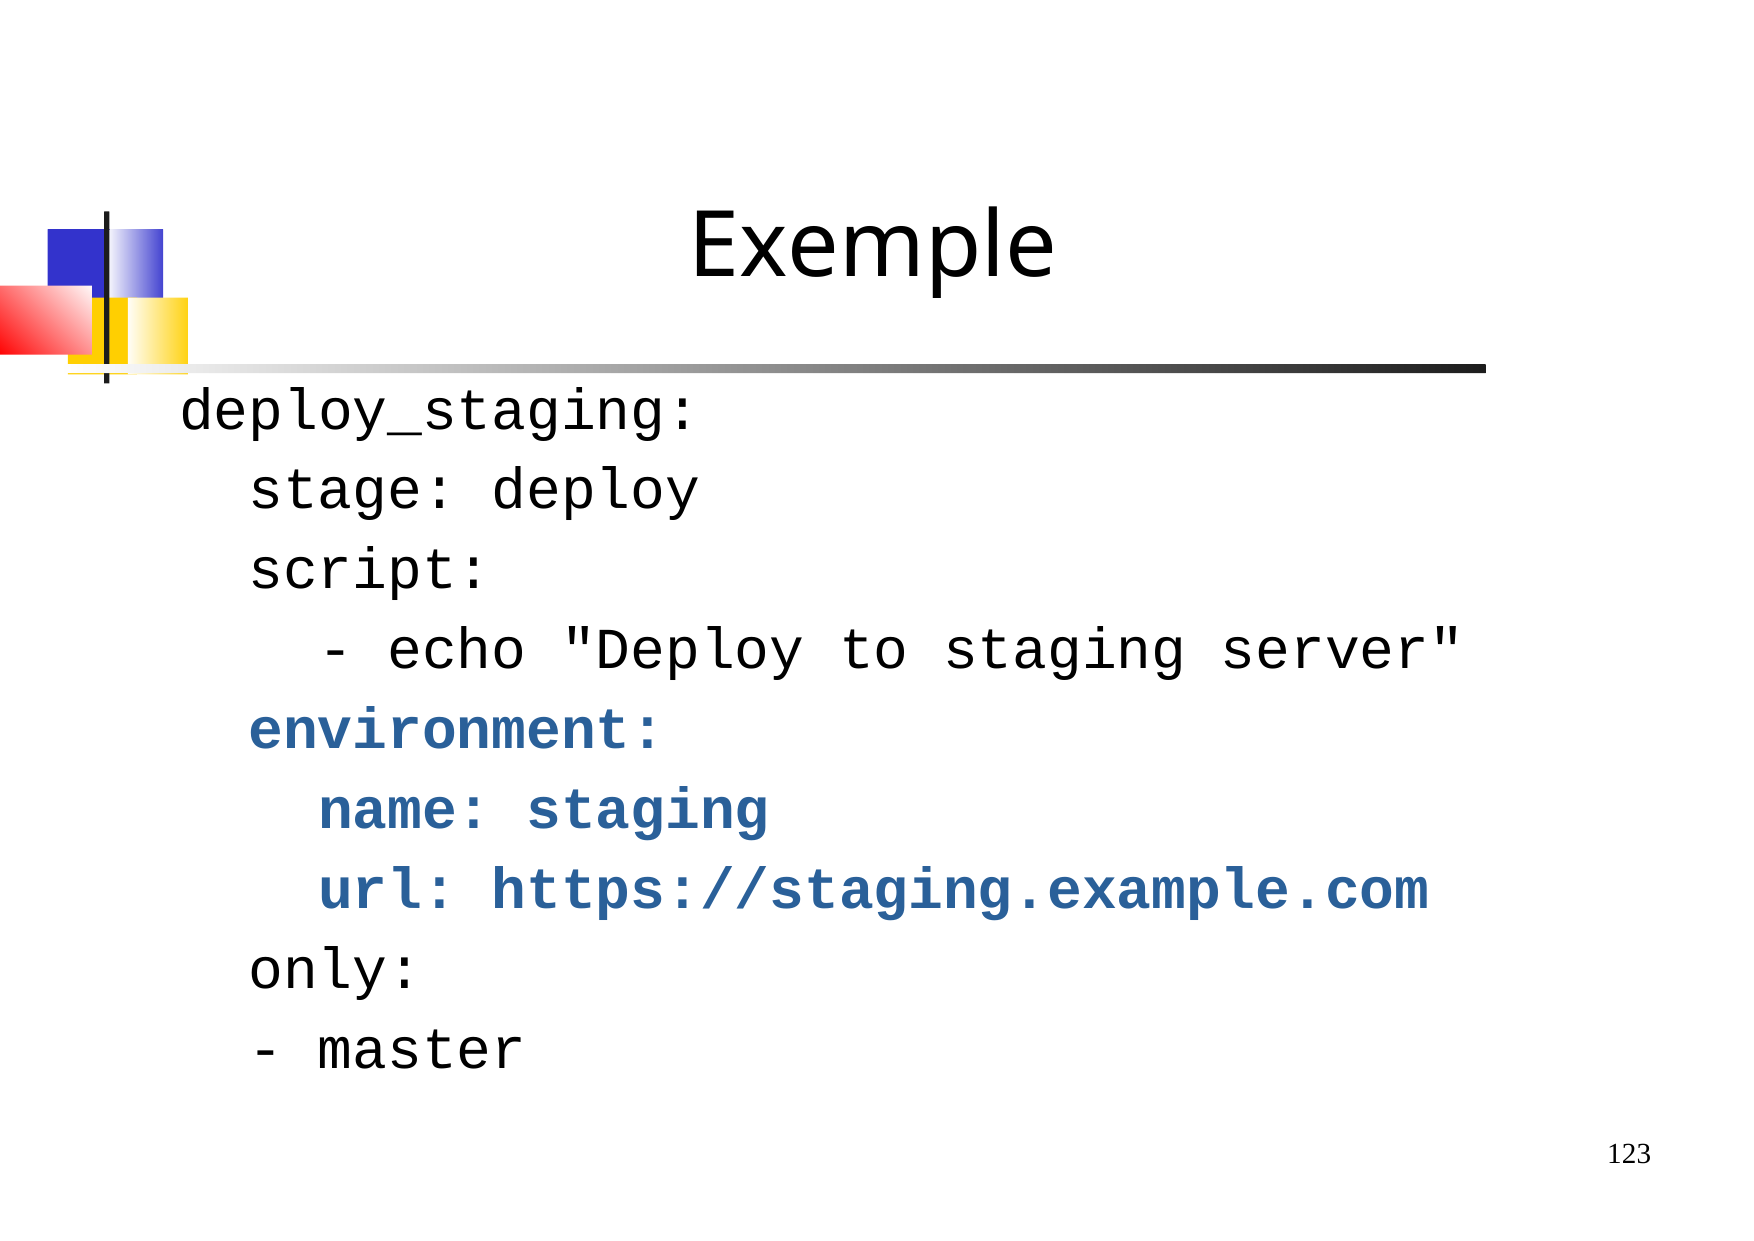

# Exemple
deploy_staging:
 stage: deploy
 script:
 - echo "Deploy to staging server"
 environment:
 name: staging
 url: https://staging.example.com
 only:
 - master